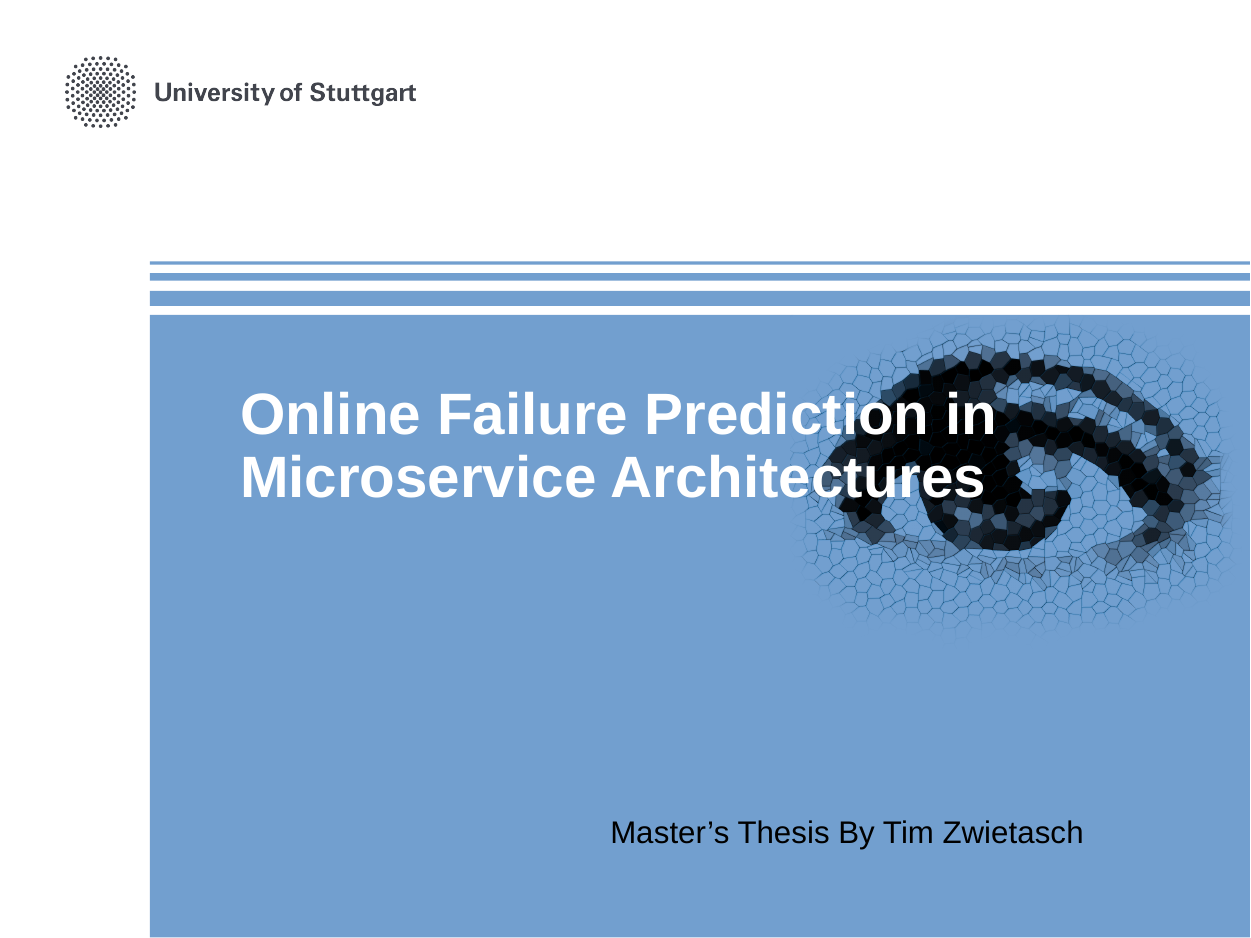

Online Failure Prediction in Microservice Architectures
# Master’s Thesis By Tim Zwietasch